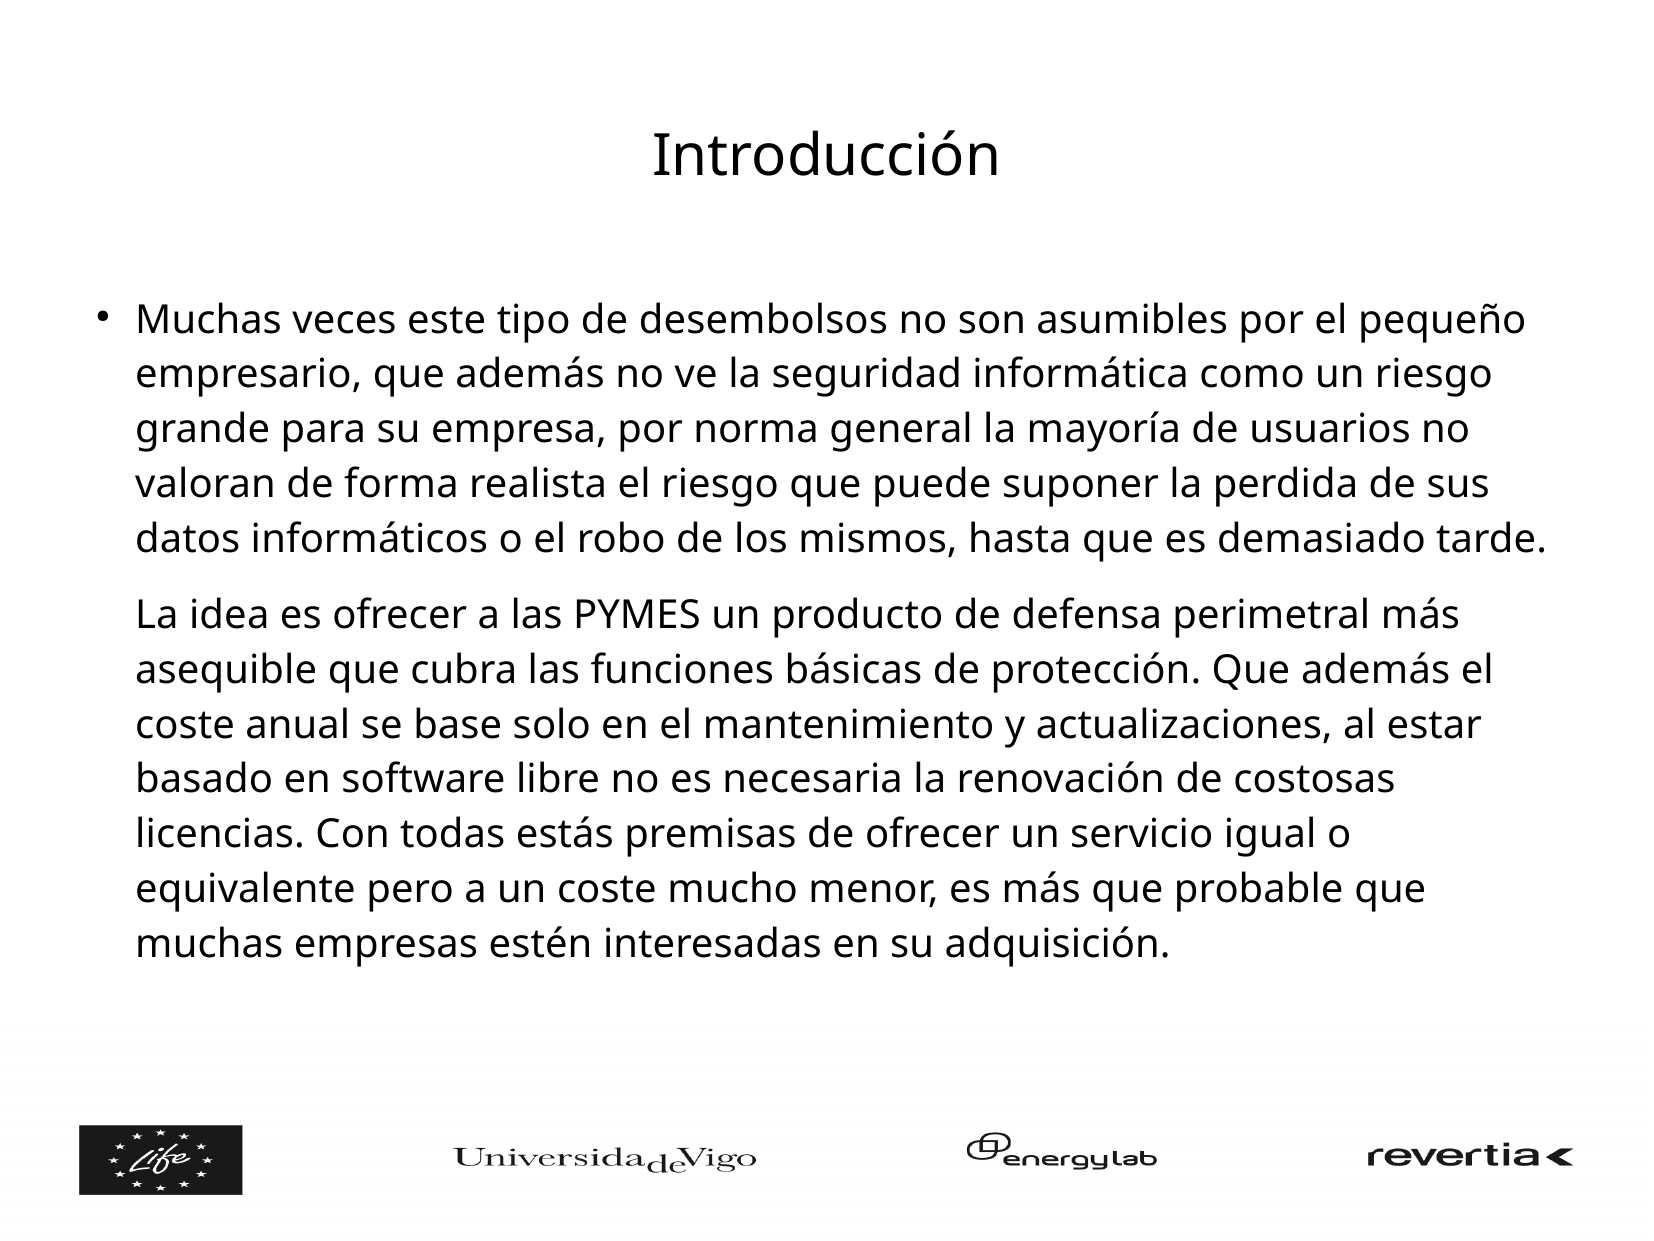

# Introducción
Muchas veces este tipo de desembolsos no son asumibles por el pequeño empresario, que además no ve la seguridad informática como un riesgo grande para su empresa, por norma general la mayoría de usuarios no valoran de forma realista el riesgo que puede suponer la perdida de sus datos informáticos o el robo de los mismos, hasta que es demasiado tarde.
La idea es ofrecer a las PYMES un producto de defensa perimetral más asequible que cubra las funciones básicas de protección. Que además el coste anual se base solo en el mantenimiento y actualizaciones, al estar basado en software libre no es necesaria la renovación de costosas licencias. Con todas estás premisas de ofrecer un servicio igual o equivalente pero a un coste mucho menor, es más que probable que muchas empresas estén interesadas en su adquisición.